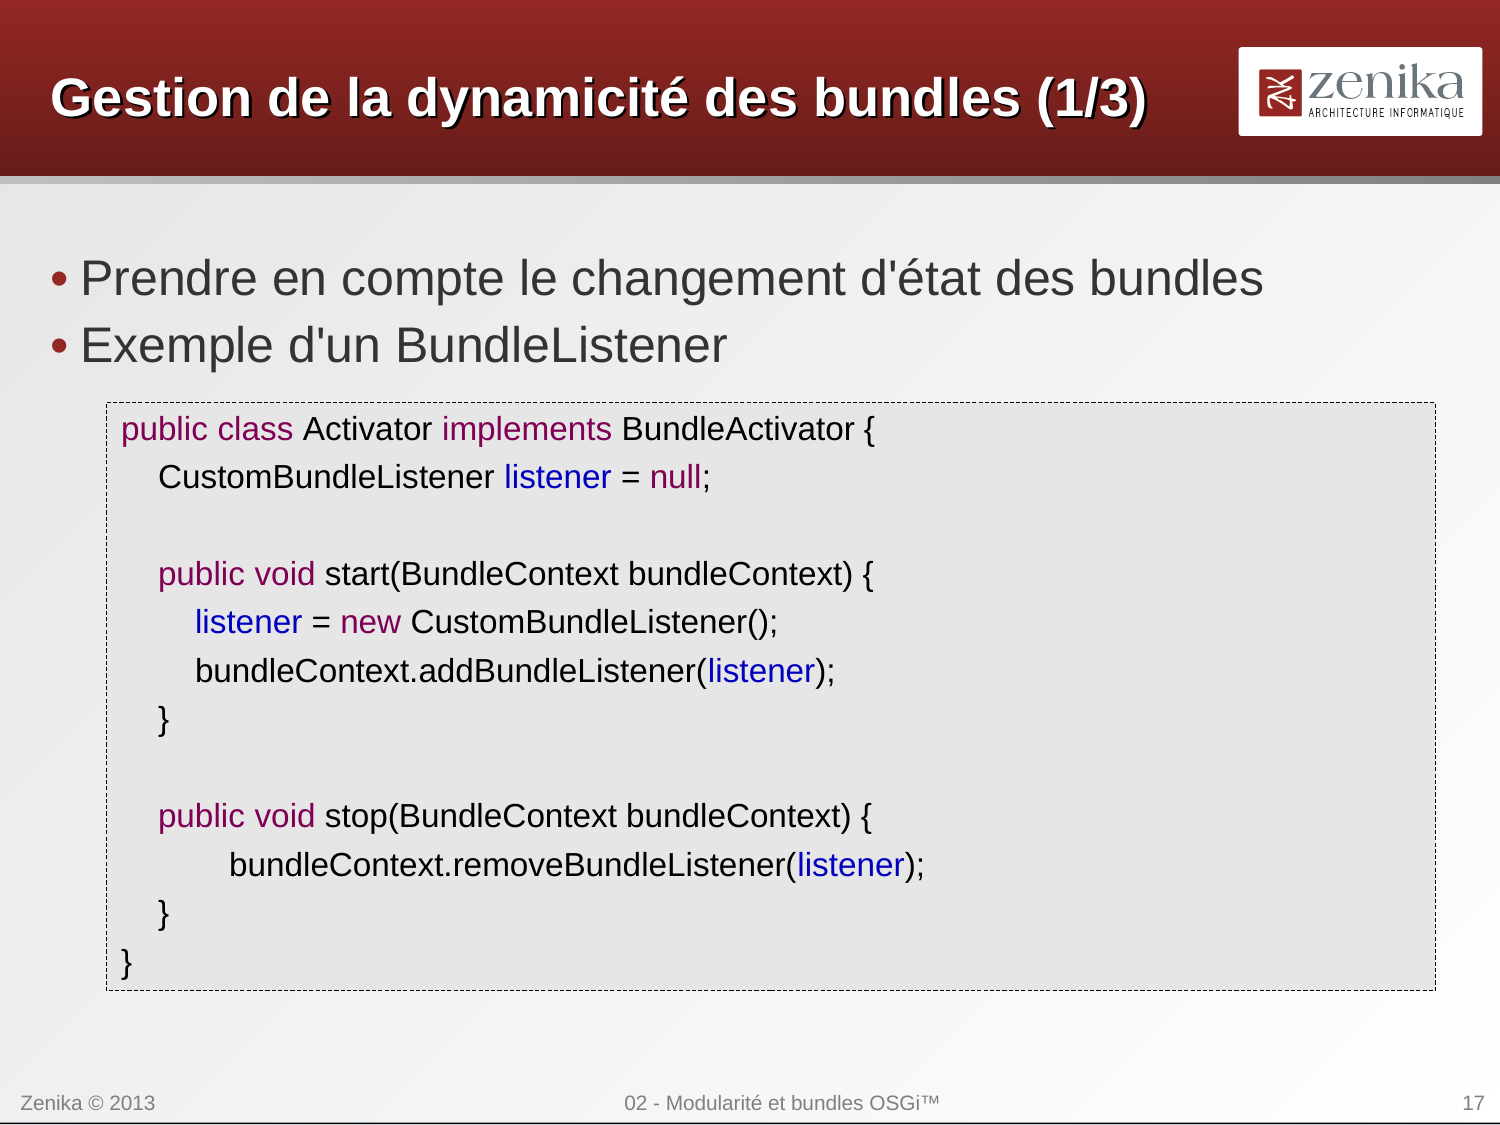

# Gestion de la dynamicité des bundles (1/3)
Prendre en compte le changement d'état des bundles
Exemple d'un BundleListener
public class Activator implements BundleActivator {
 CustomBundleListener listener = null;
 public void start(BundleContext bundleContext) {
 listener = new CustomBundleListener();
 bundleContext.addBundleListener(listener);
 }
 public void stop(BundleContext bundleContext) {
 	 bundleContext.removeBundleListener(listener);
 }
}